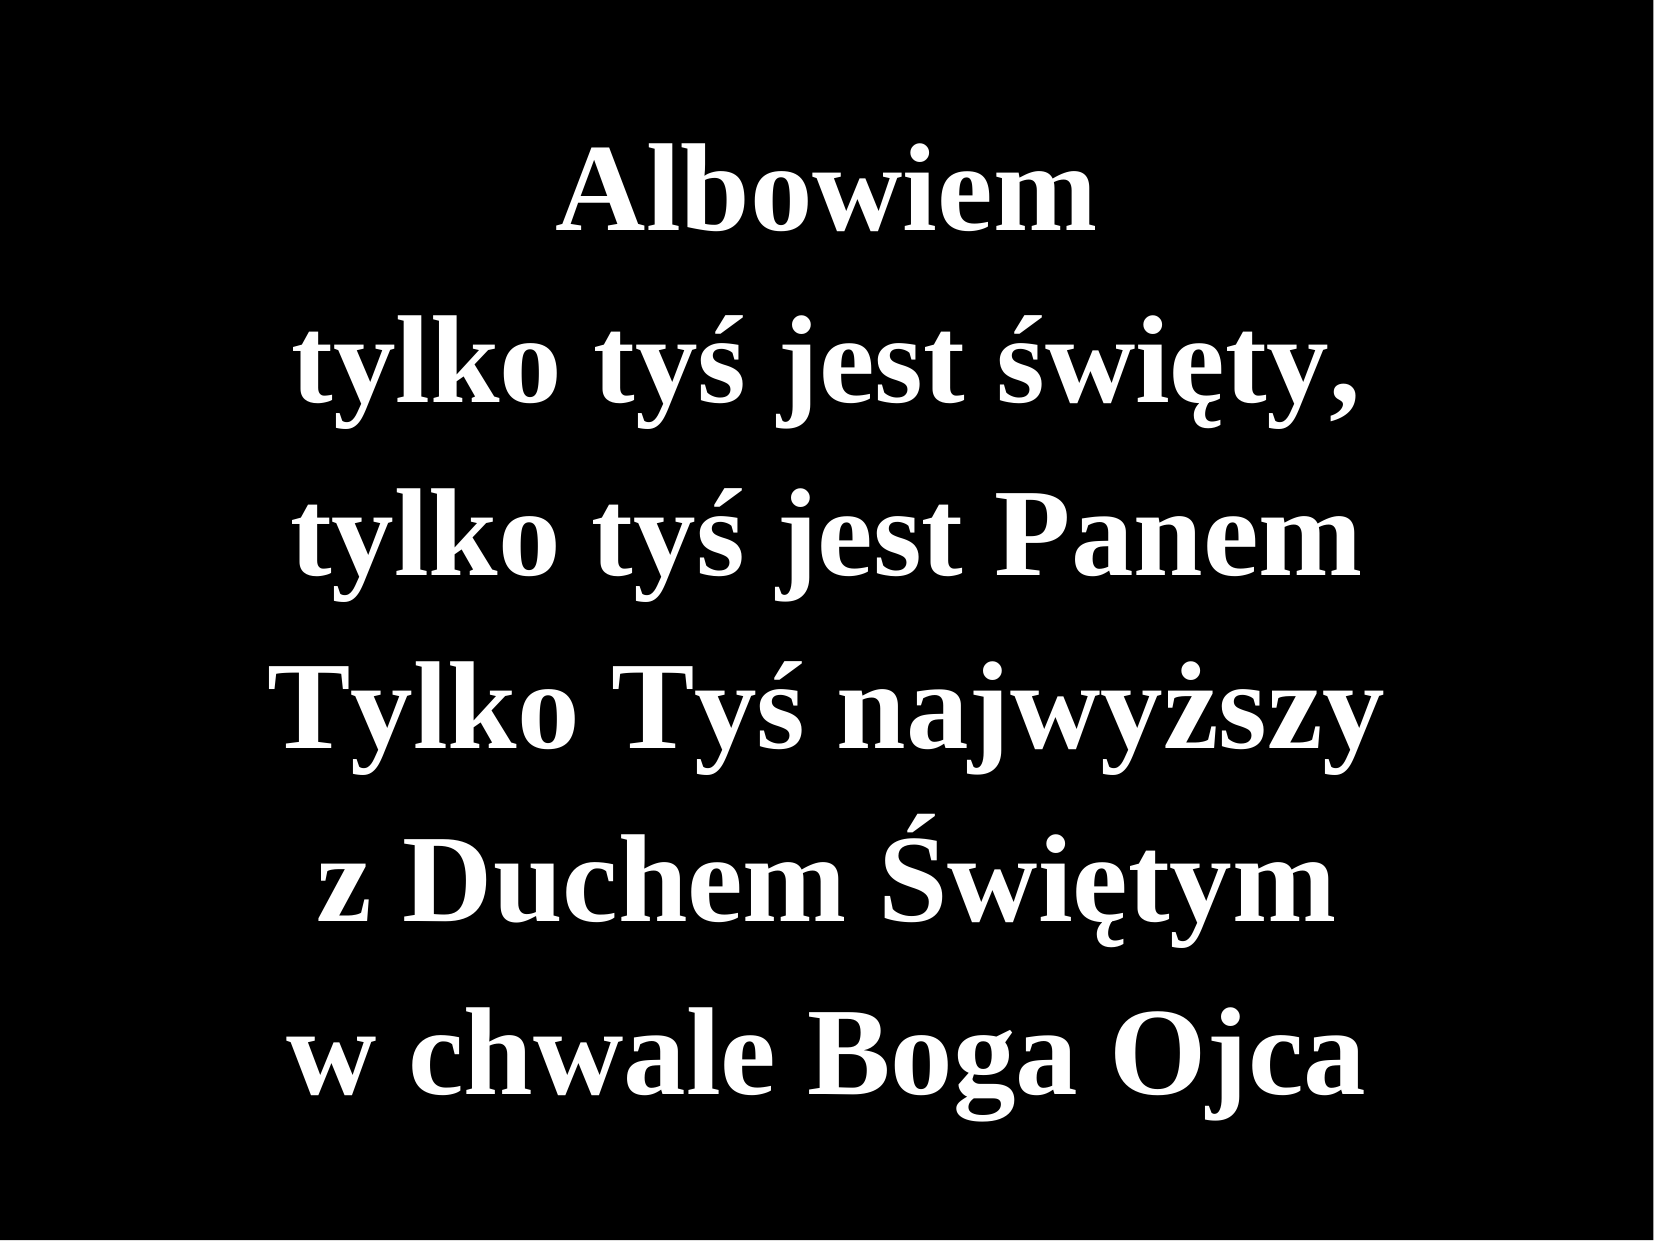

# Albowiem ppp tylko tyś jest święty, ppp tylko tyś jest Panem ppp Tylko Tyś najwyższy ppp z Duchem Świętym ppp w chwale Boga Ojca